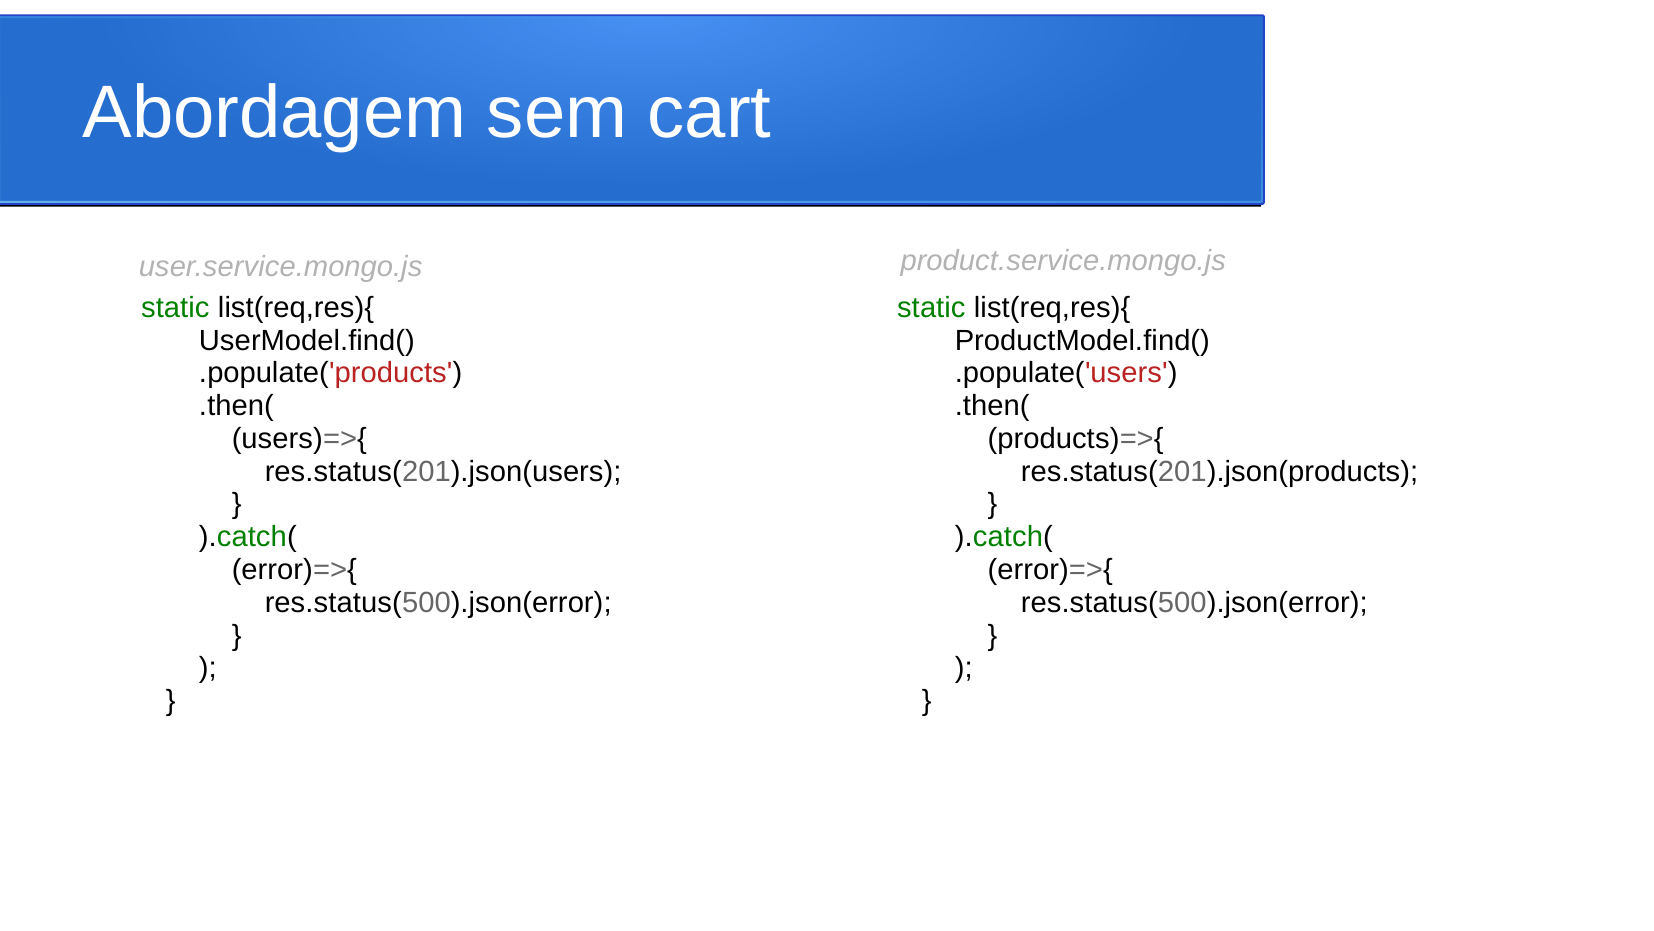

# Abordagem sem cart
product.service.mongo.js
user.service.mongo.js
 static list(req,res){
 UserModel.find()
 .populate('products')
 .then(
 (users)=>{
 res.status(201).json(users);
 }
 ).catch(
 (error)=>{
 res.status(500).json(error);
 }
 );
 }
 static list(req,res){
 ProductModel.find()
 .populate('users')
 .then(
 (products)=>{
 res.status(201).json(products);
 }
 ).catch(
 (error)=>{
 res.status(500).json(error);
 }
 );
 }